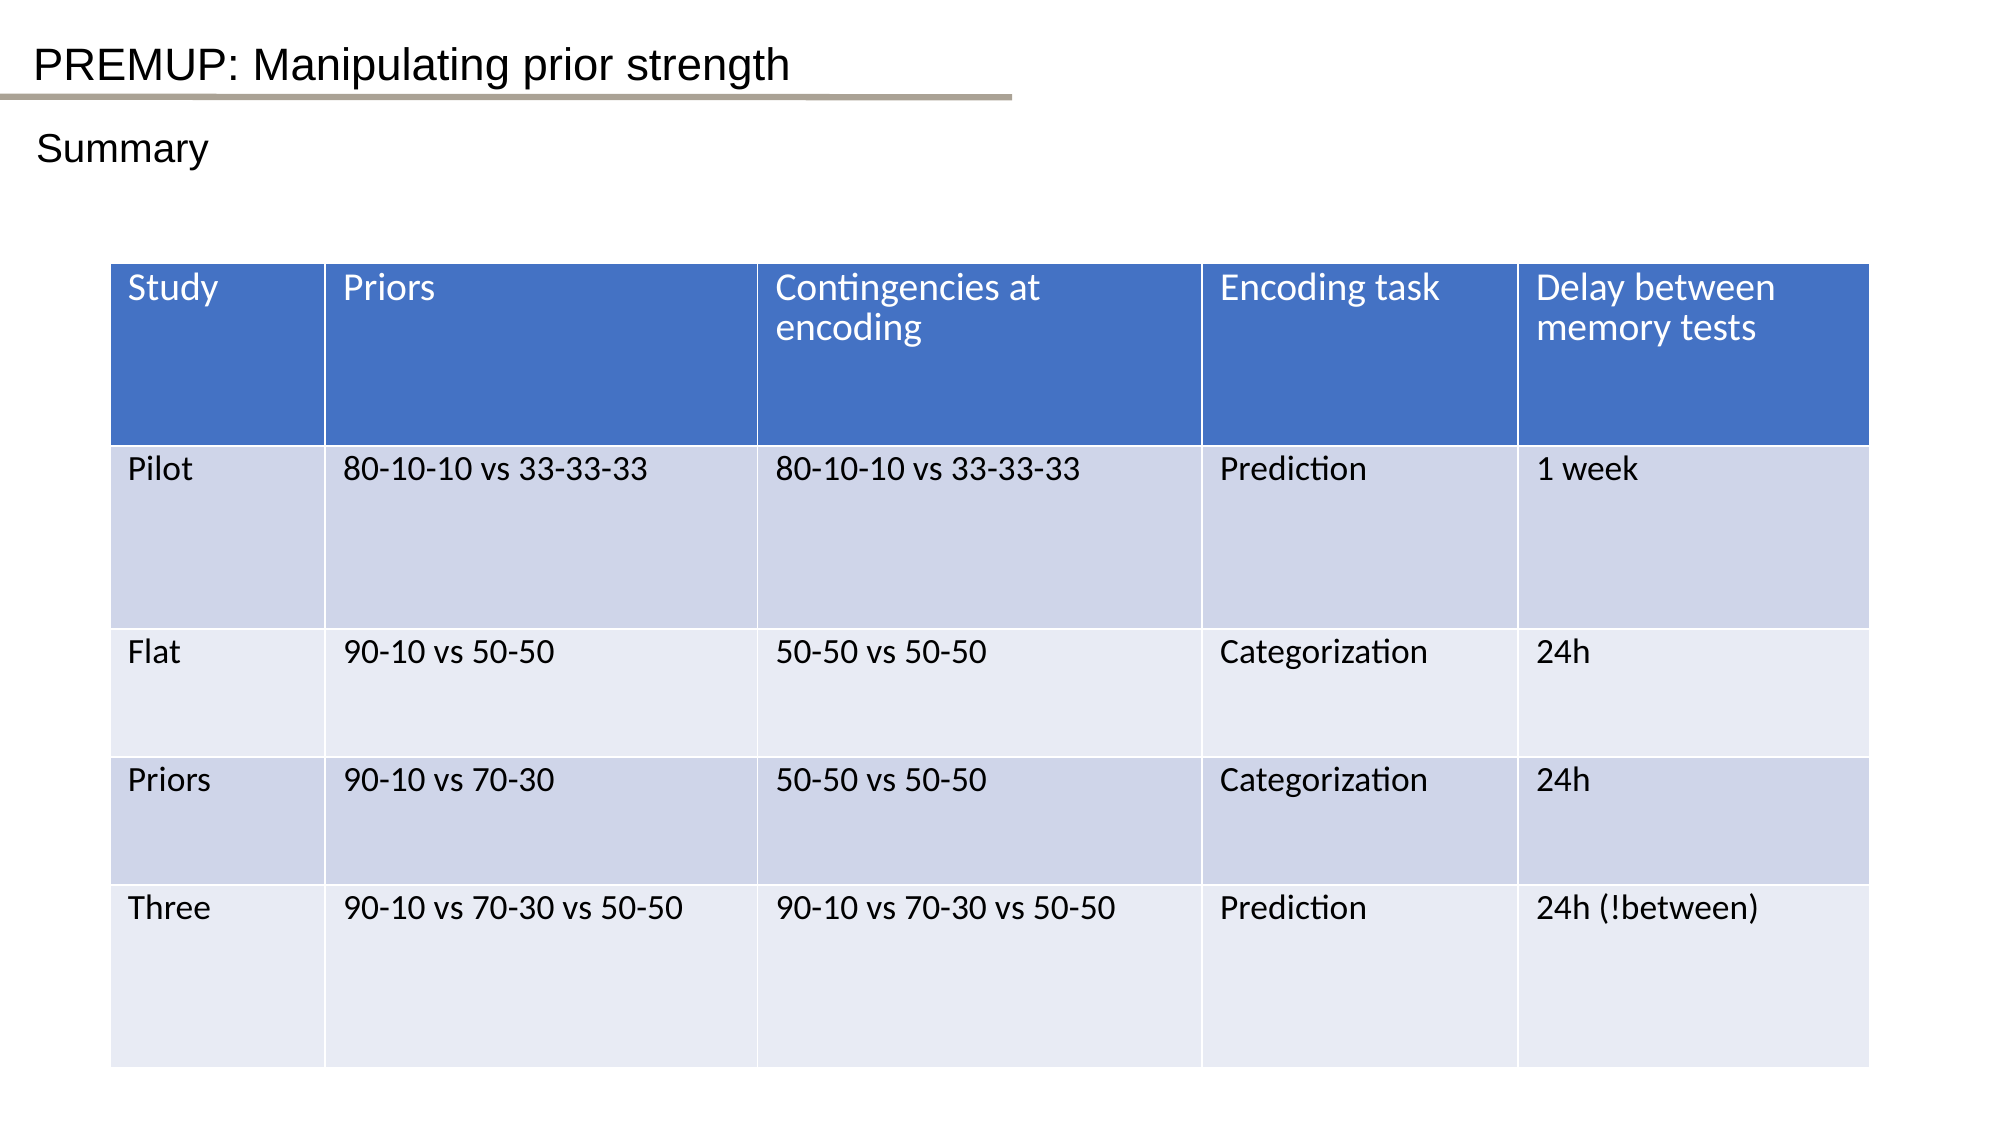

PREMUP: Manipulating prior strength
Summary
| Study | Priors | Contingencies at encoding | Encoding task | Delay between memory tests |
| --- | --- | --- | --- | --- |
| Pilot | 80-10-10 vs 33-33-33 | 80-10-10 vs 33-33-33 | Prediction | 1 week |
| Flat | 90-10 vs 50-50 | 50-50 vs 50-50 | Categorization | 24h |
| Priors | 90-10 vs 70-30 | 50-50 vs 50-50 | Categorization | 24h |
| Three | 90-10 vs 70-30 vs 50-50 | 90-10 vs 70-30 vs 50-50 | Prediction | 24h (!between) |